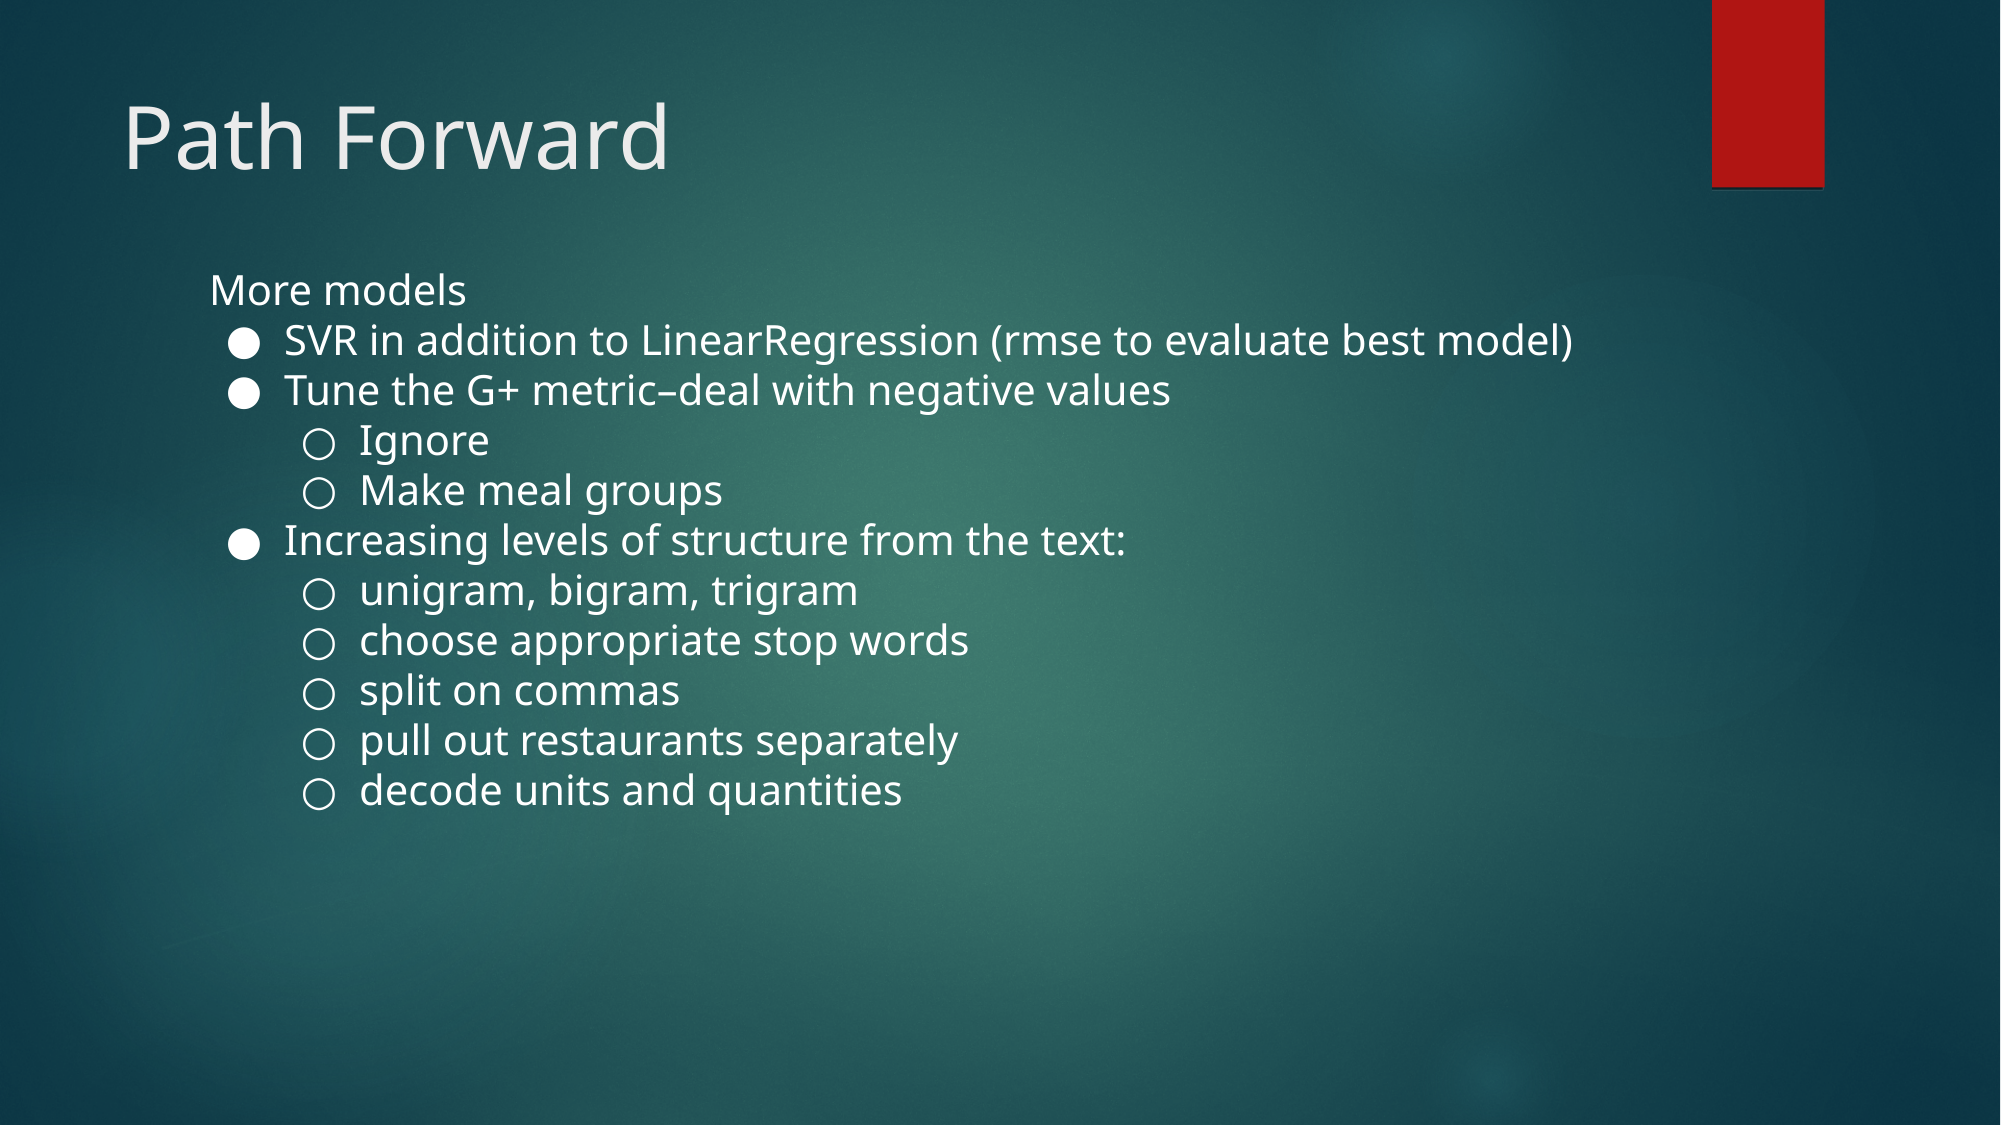

# Path Forward
More models
SVR in addition to LinearRegression (rmse to evaluate best model)
Tune the G+ metric–deal with negative values
Ignore
Make meal groups
Increasing levels of structure from the text:
unigram, bigram, trigram
choose appropriate stop words
split on commas
pull out restaurants separately
decode units and quantities